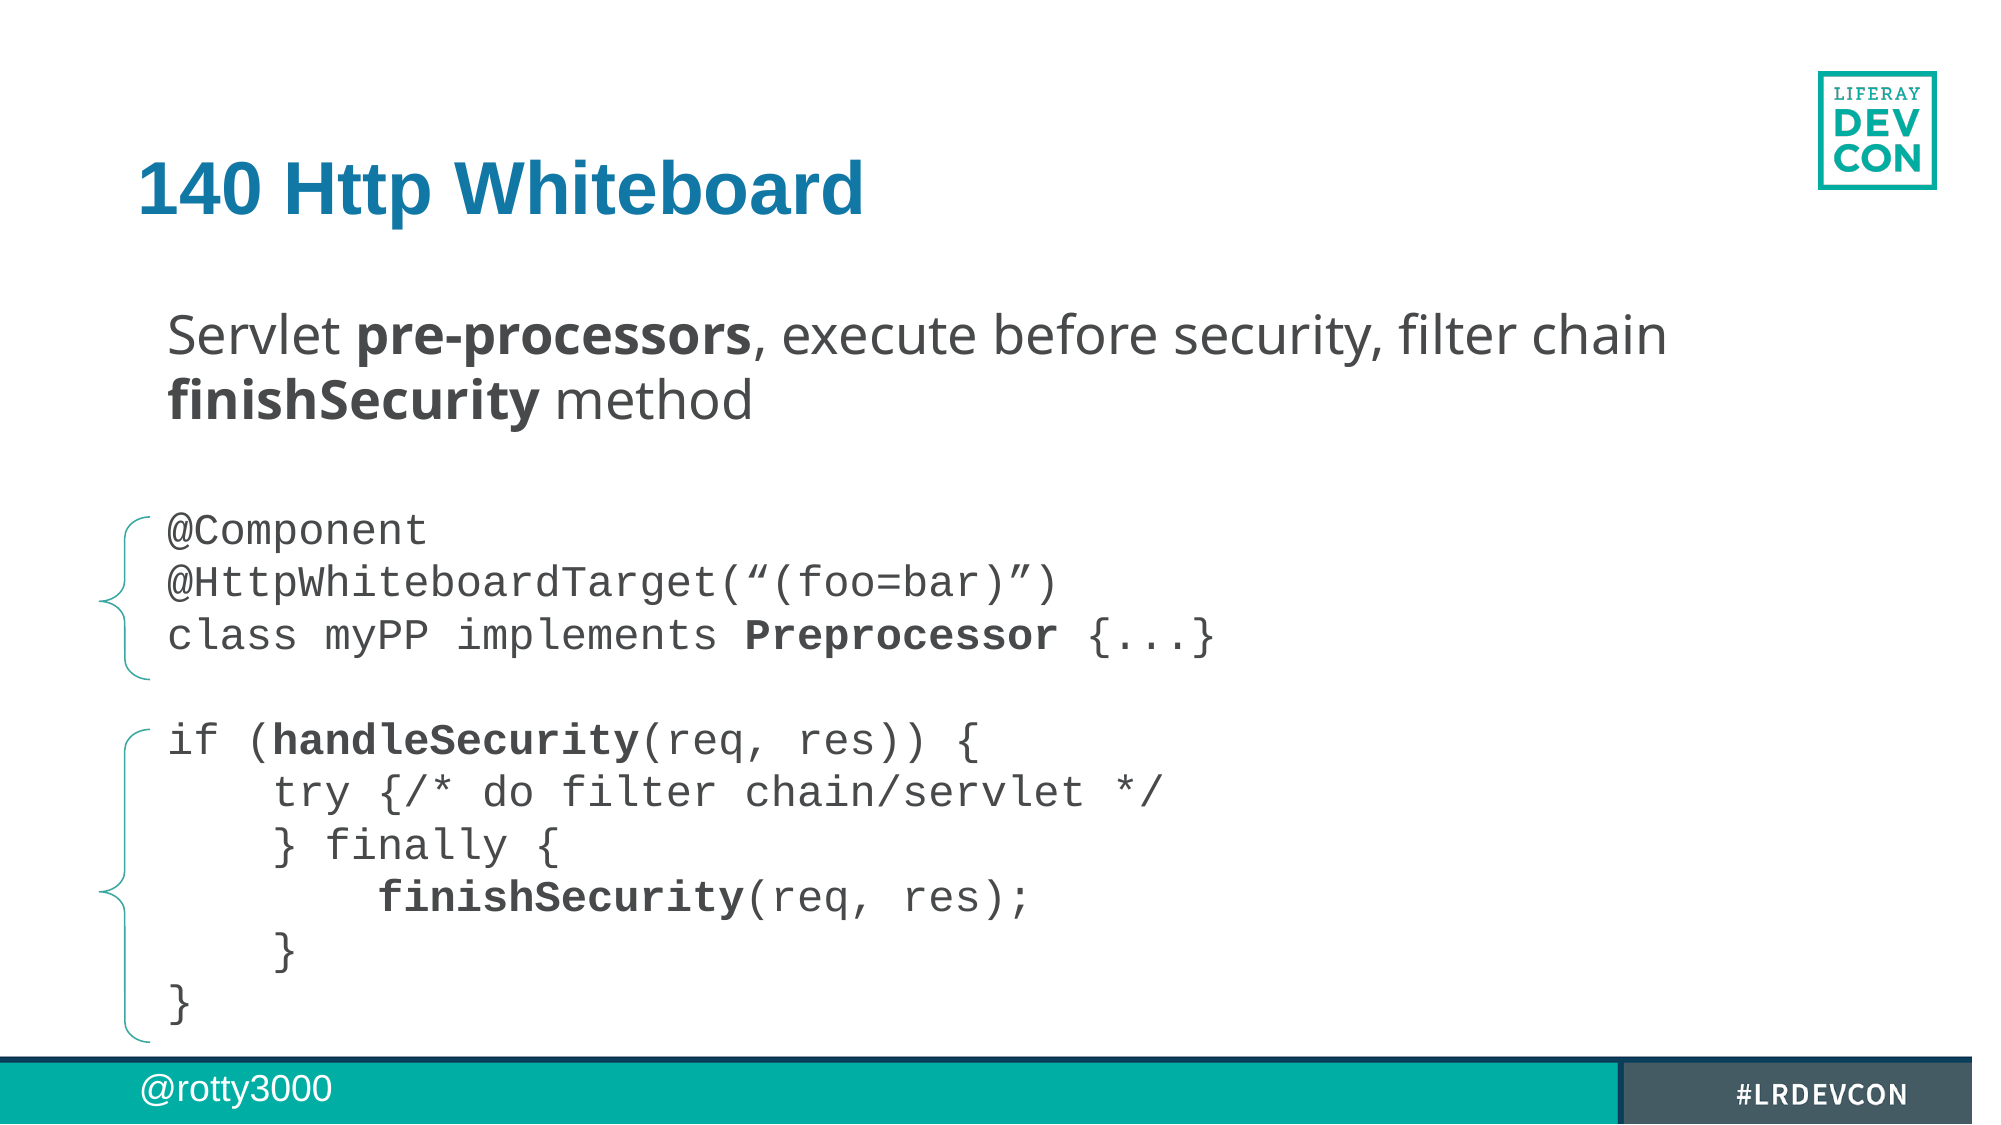

140 Http Whiteboard
# Servlet pre-processors, execute before security, filter chain
finishSecurity method
@Component
@HttpWhiteboardTarget(“(foo=bar)”)
class myPP implements Preprocessor {...}
if (handleSecurity(req, res)) {
 try {/* do filter chain/servlet */
 } finally {
 finishSecurity(req, res);
 }
}
@rotty3000